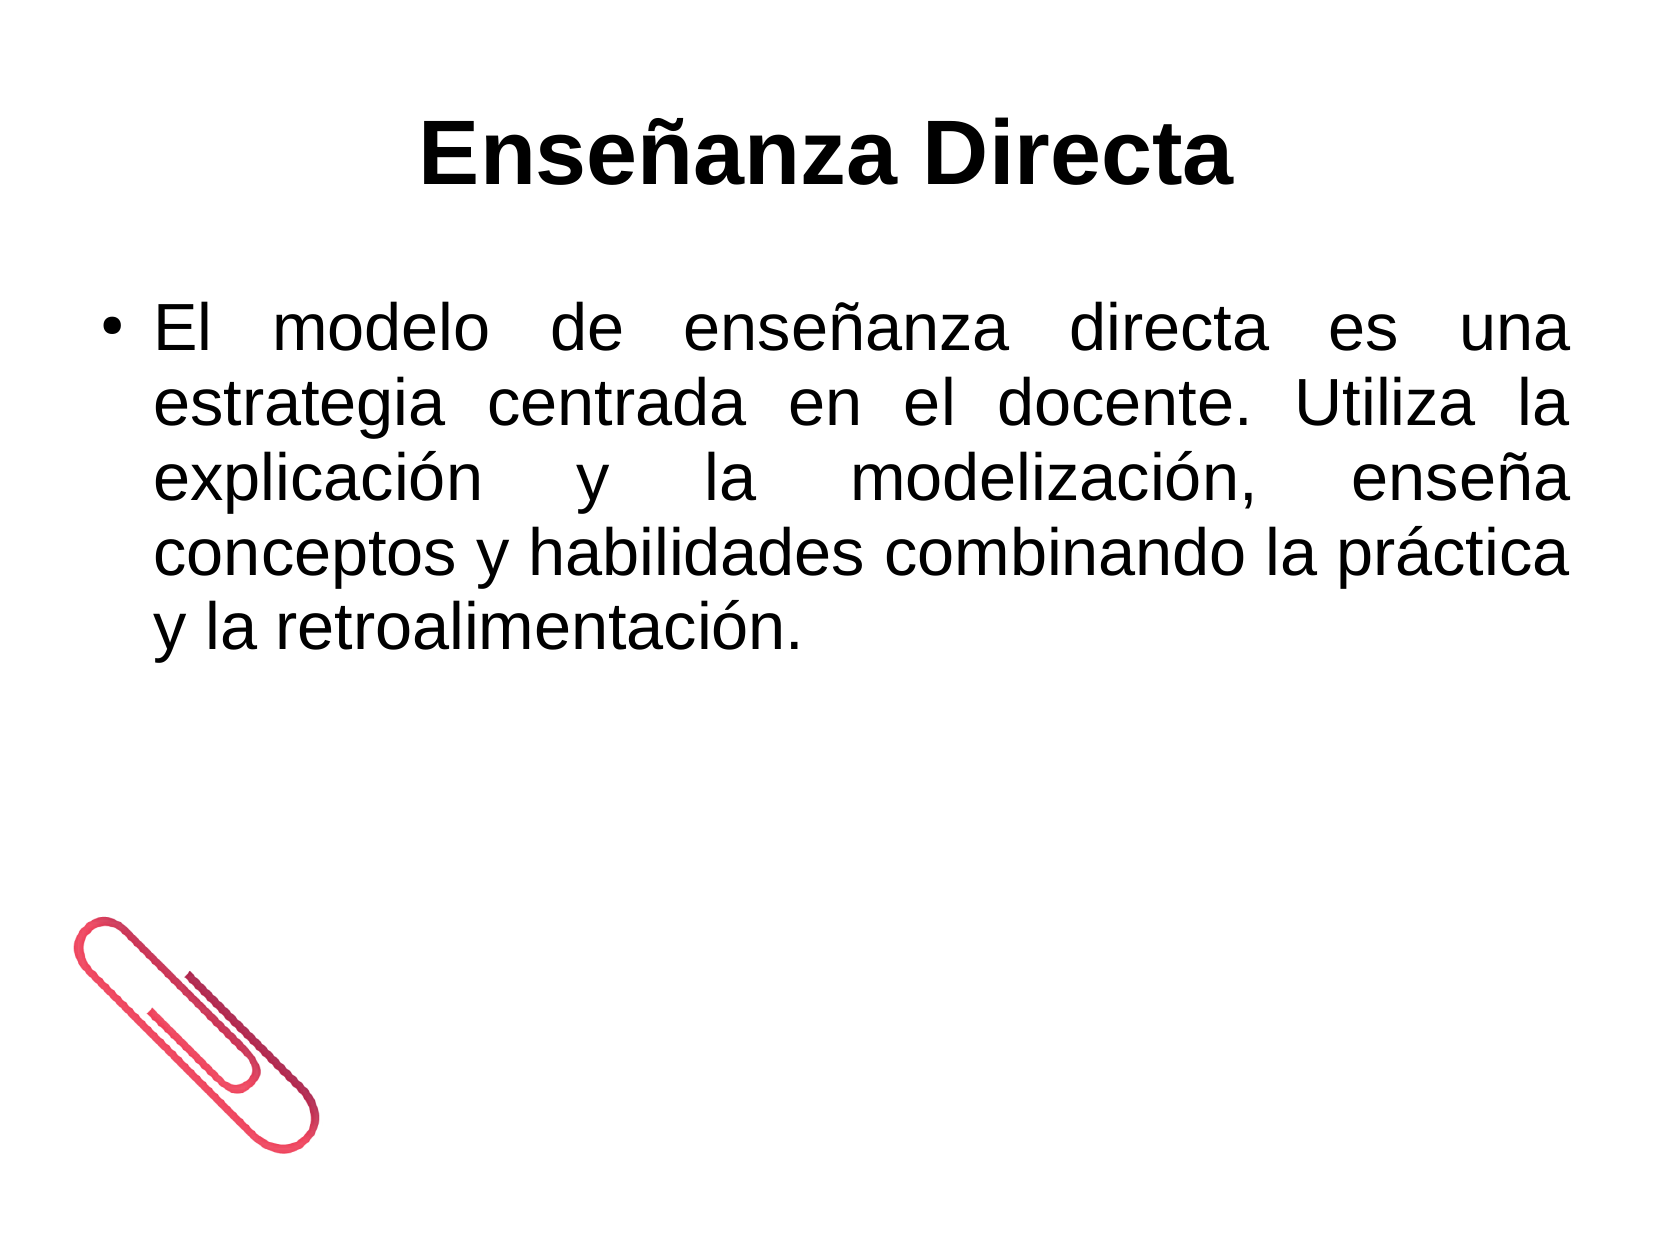

# Enseñanza Directa
El modelo de enseñanza directa es una estrategia centrada en el docente. Utiliza la explicación y la modelización, enseña conceptos y habilidades combinando la práctica y la retroalimentación.